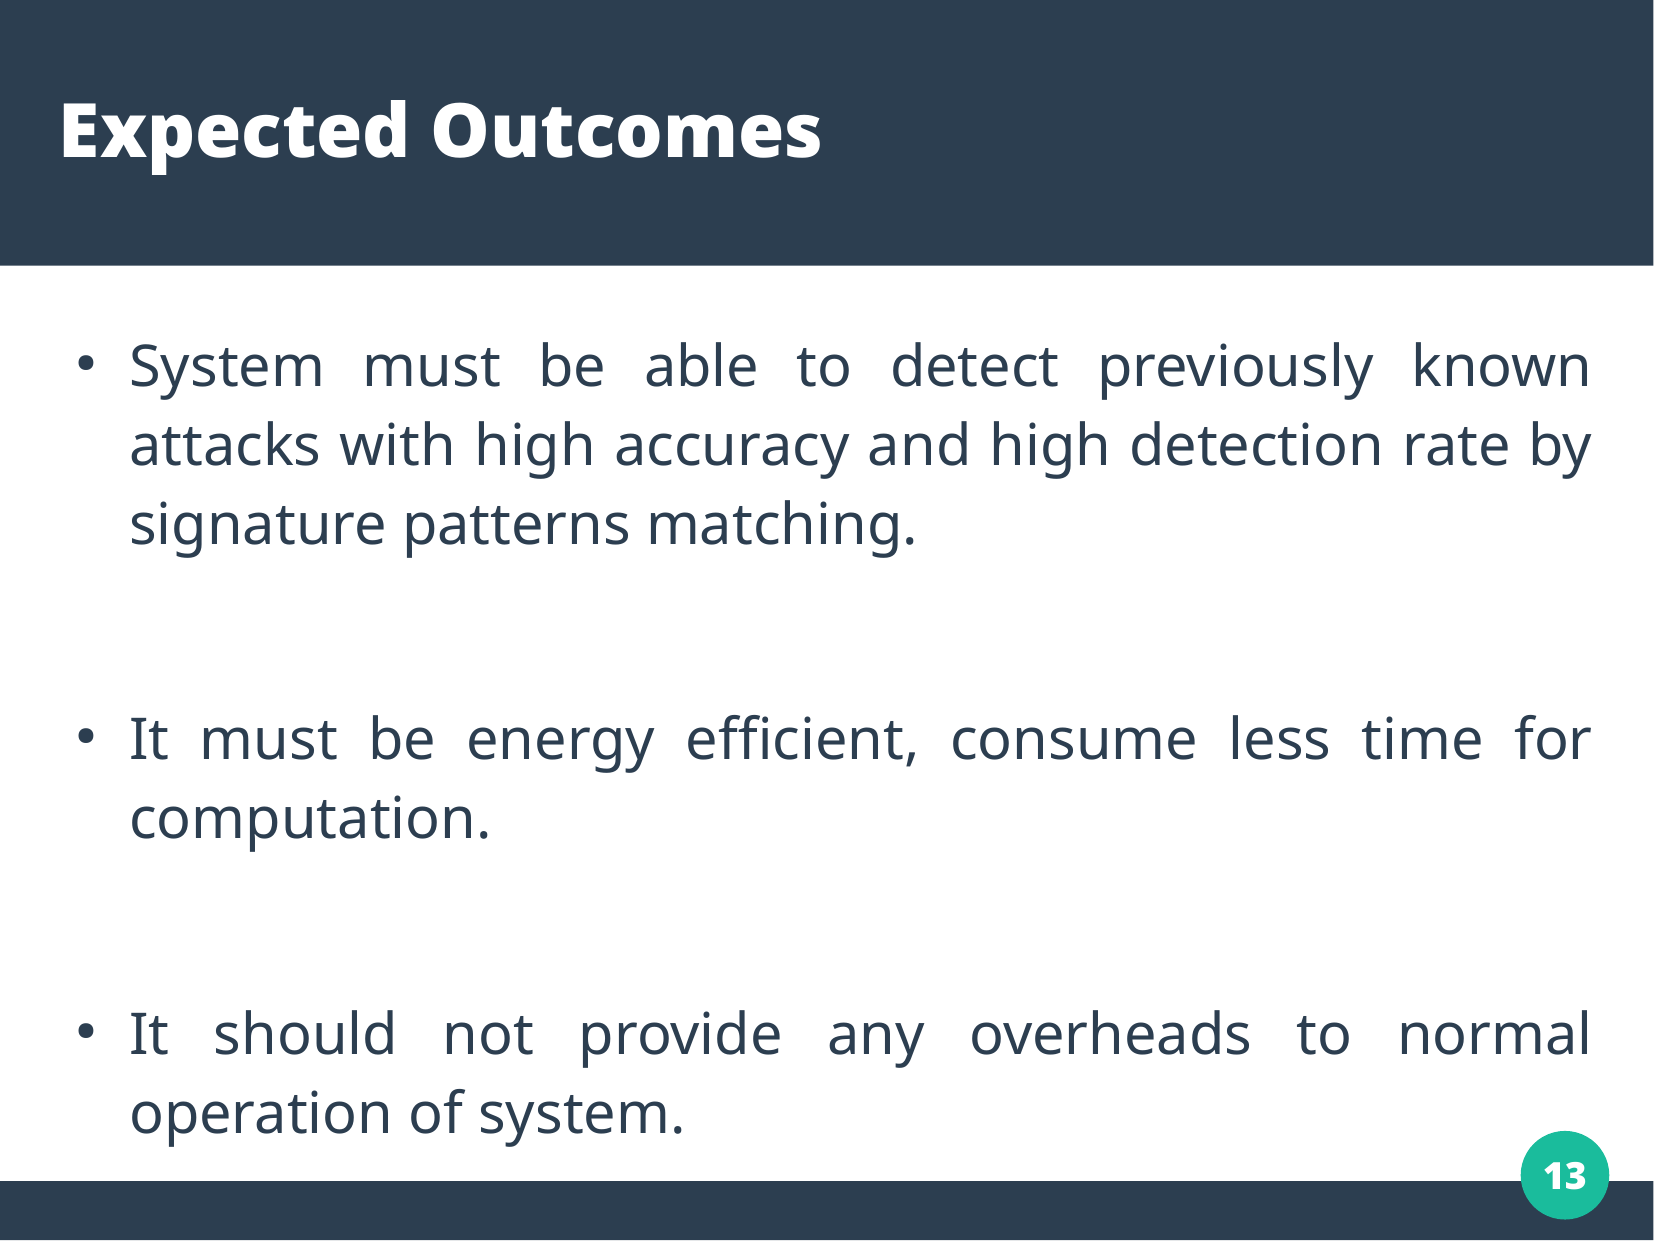

# Expected Outcomes
System must be able to detect previously known attacks with high accuracy and high detection rate by signature patterns matching.
It must be energy efficient, consume less time for computation.
It should not provide any overheads to normal operation of system.
13